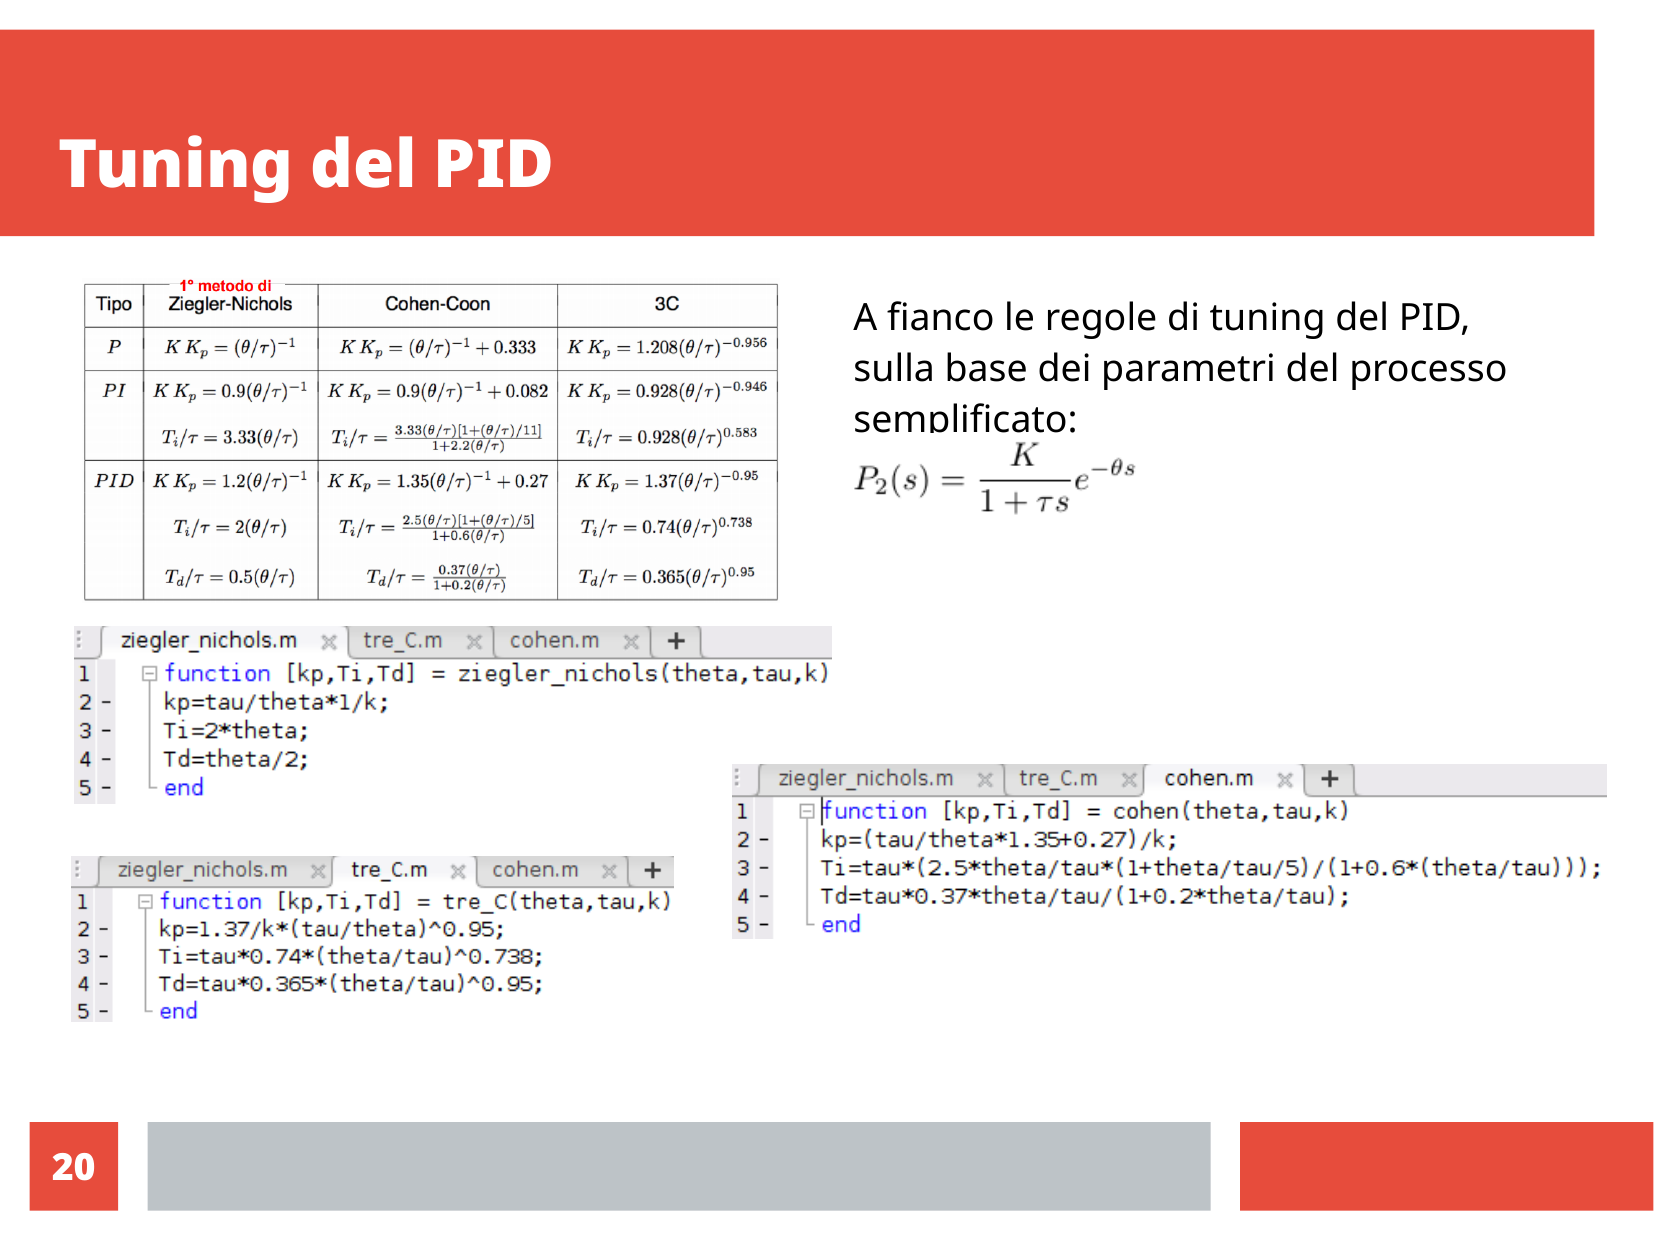

# Tuning del PID
A fianco le regole di tuning del PID, sulla base dei parametri del processo semplificato:
20